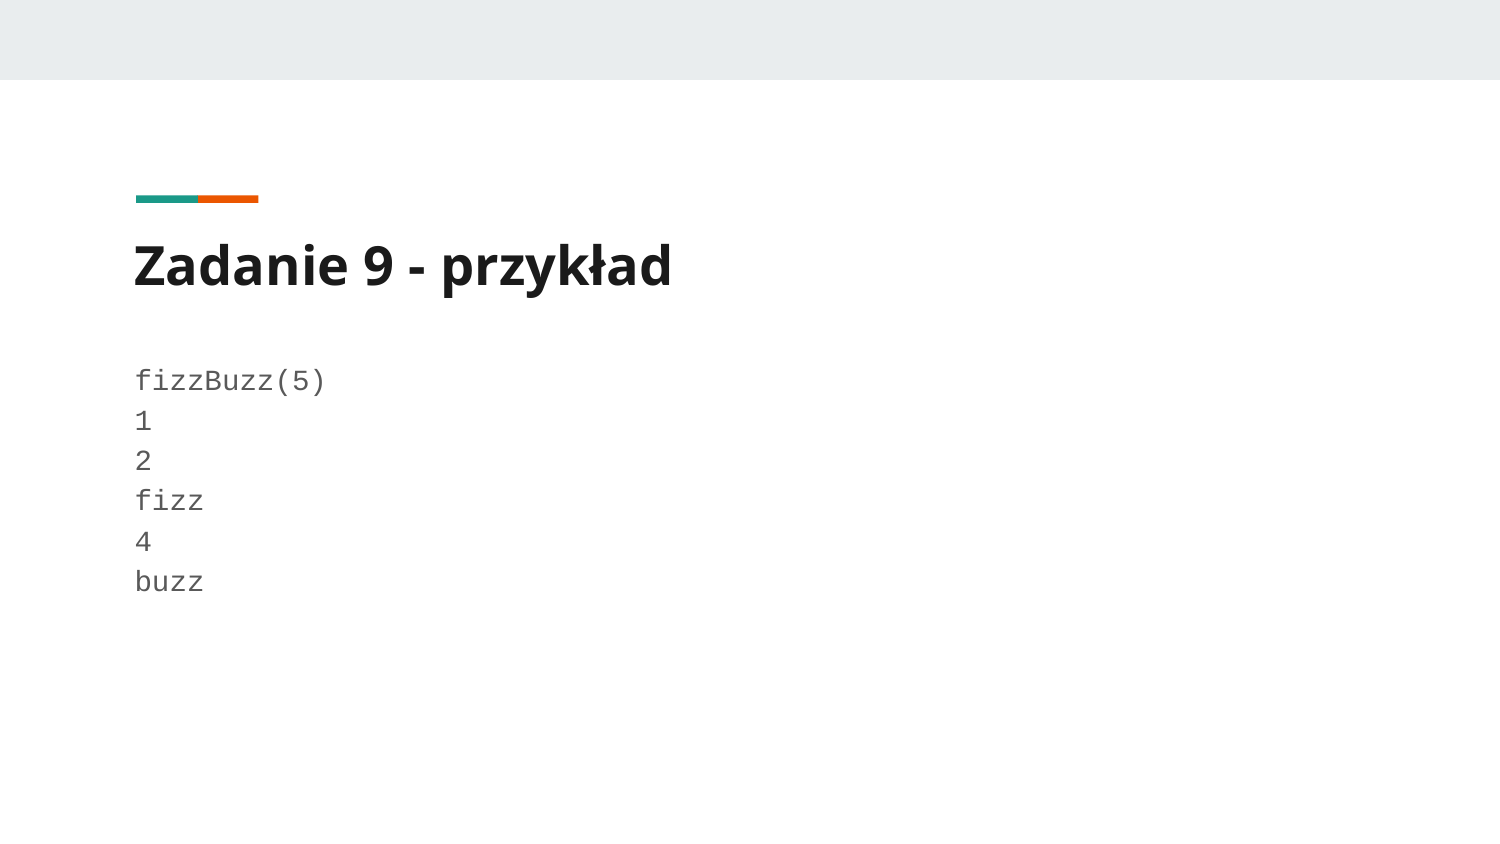

# Zadanie 9 - przykład
fizzBuzz(5)
1
2
fizz
4
buzz